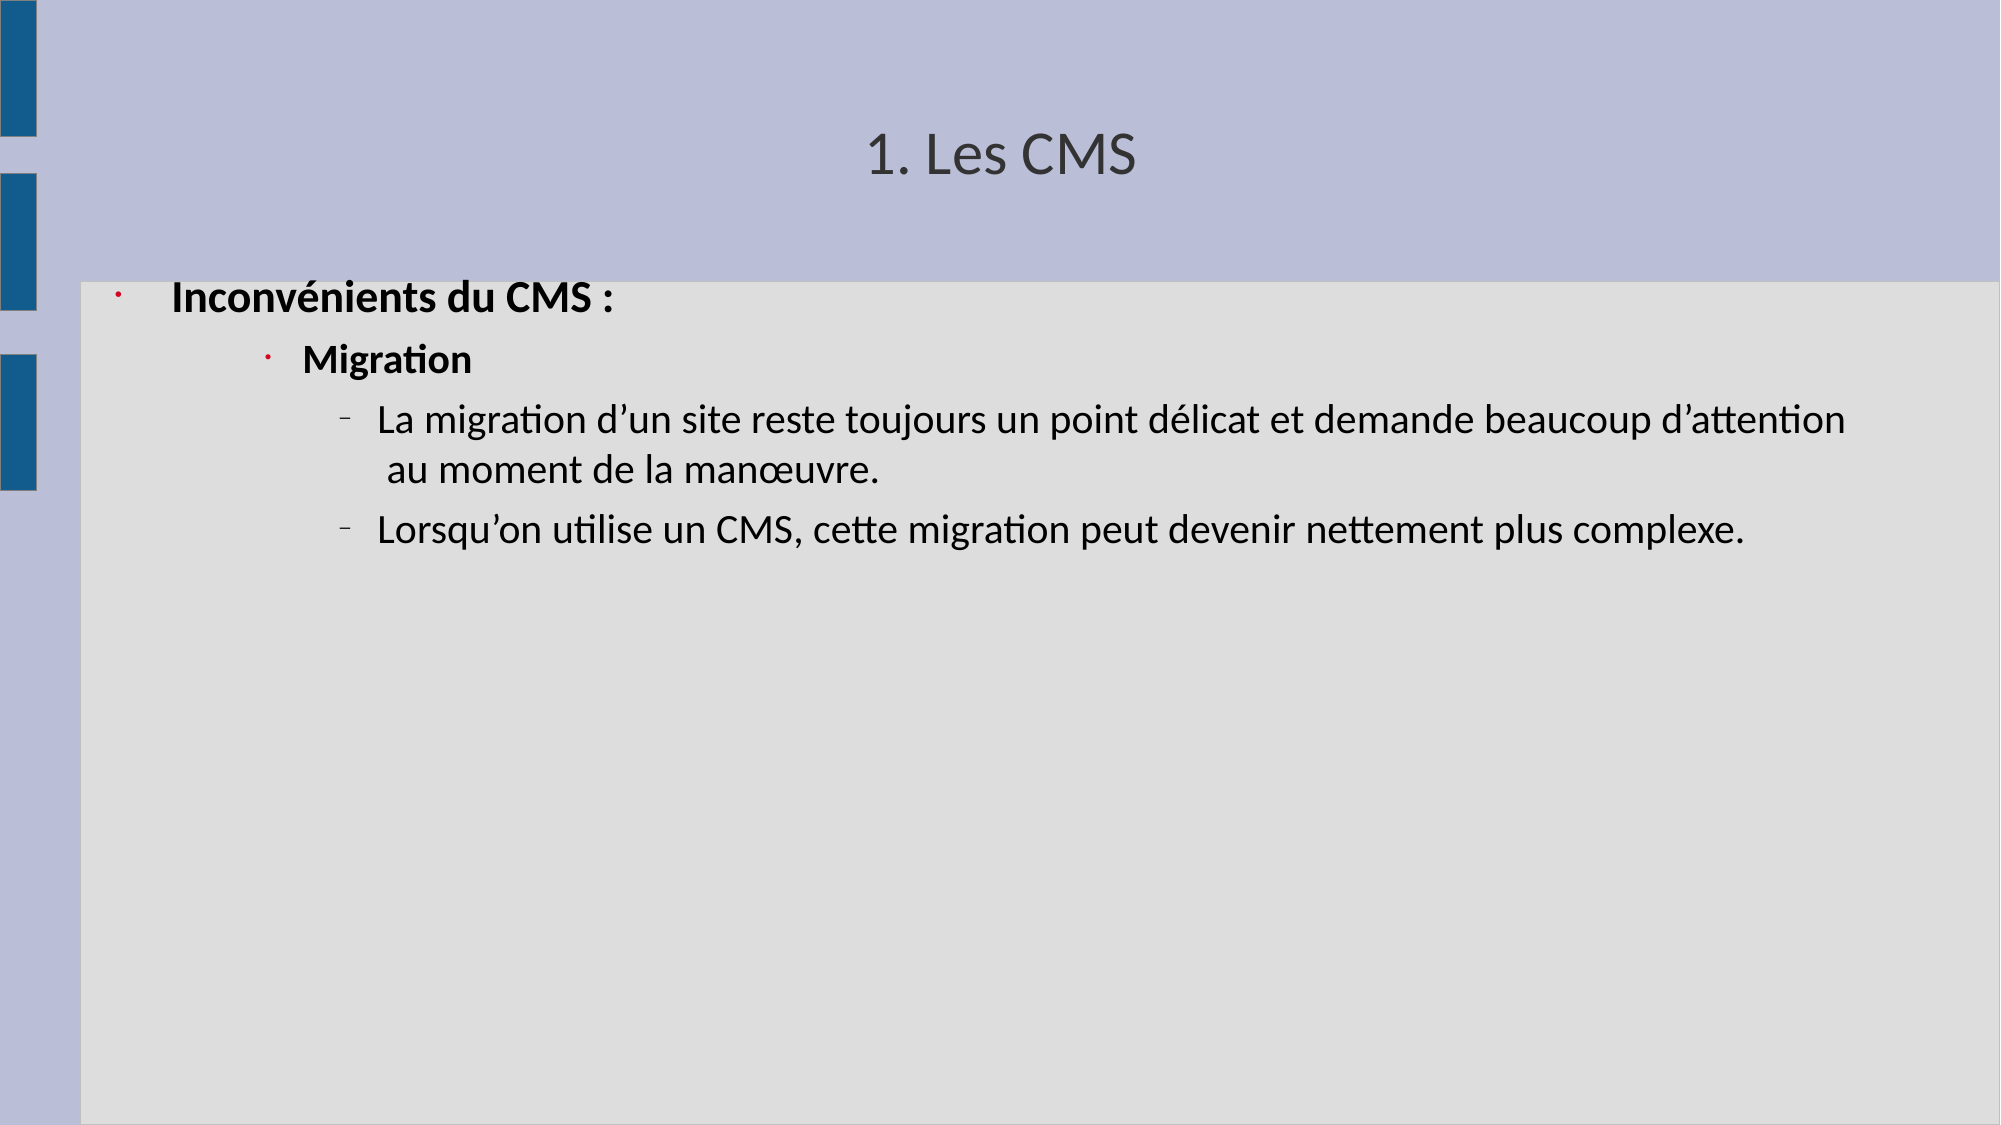

# 1. Les CMS
Inconvénients du CMS :
Migration
La migration d’un site reste toujours un point délicat et demande beaucoup d’attention au moment de la manœuvre.
Lorsqu’on utilise un CMS, cette migration peut devenir nettement plus complexe.